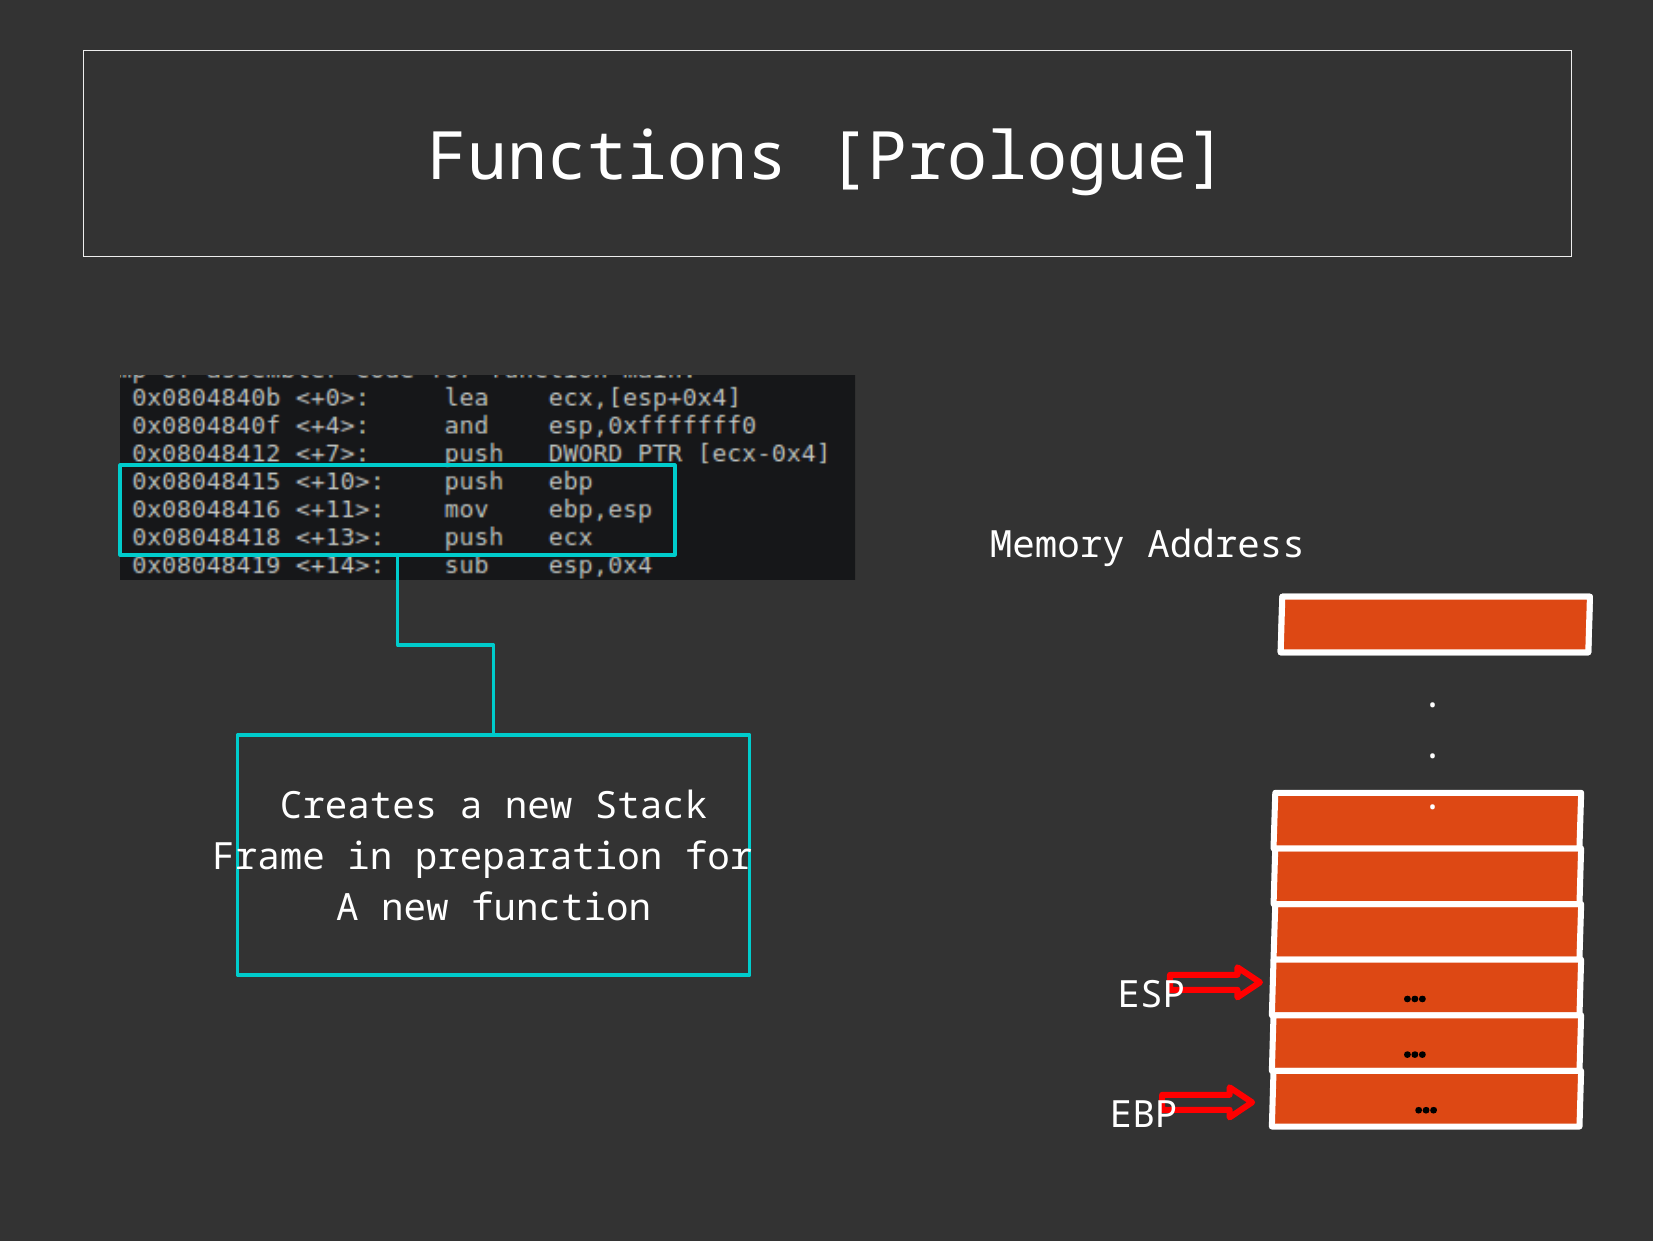

Functions [Prologue]
Memory Address
.
.
.
Creates a new Stack
Frame in preparation for
A new function
…
 ESP
…
…
 EBP